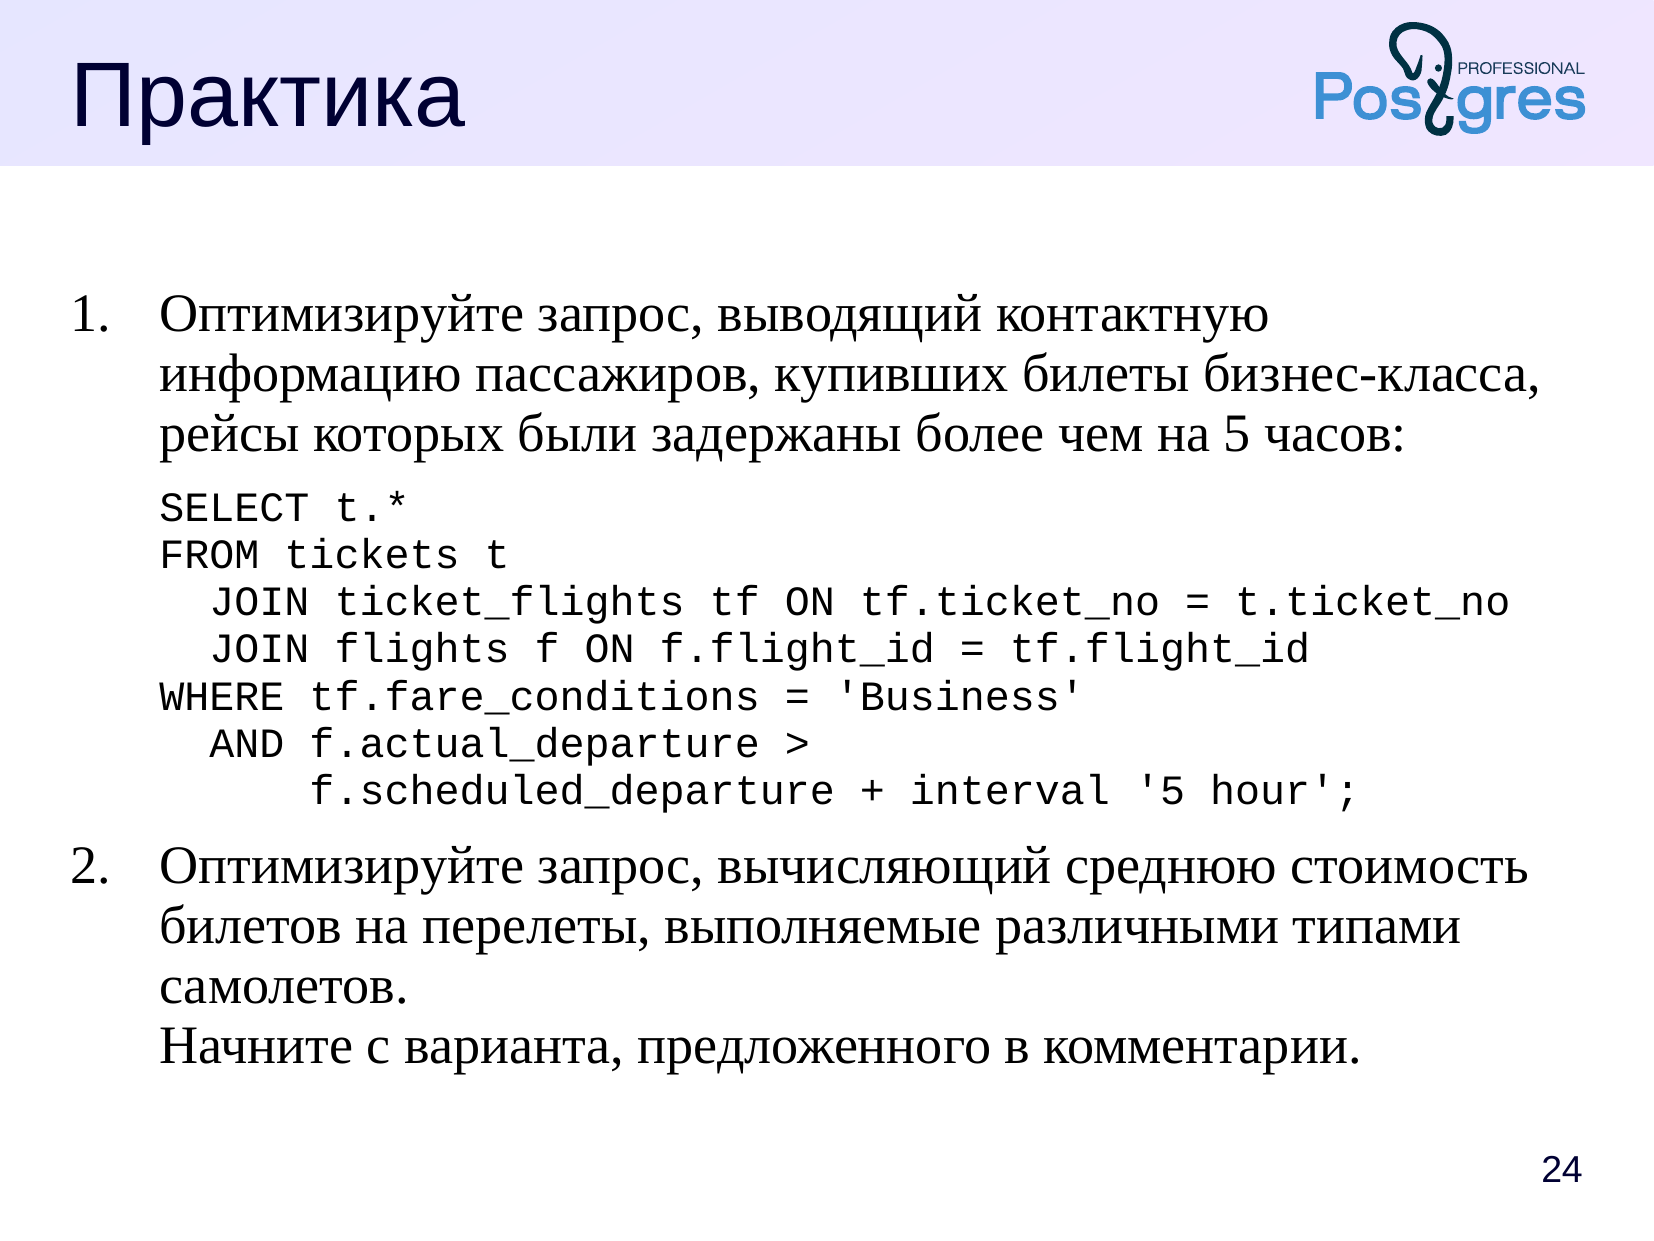

# Практика
Оптимизируйте запрос, выводящий контактную информацию пассажиров, купивших билеты бизнес-класса,
рейсы которых были задержаны более чем на 5 часов:
SELECT t.*
FROM tickets t
 JOIN ticket_flights tf ON tf.ticket_no = t.ticket_no
 JOIN flights f ON f.flight_id = tf.flight_id
WHERE tf.fare_conditions = 'Business'
 AND f.actual_departure >
 f.scheduled_departure + interval '5 hour';
Оптимизируйте запрос, вычисляющий среднюю стоимость билетов на перелеты, выполняемые различными типами самолетов.
Начните с варианта, предложенного в комментарии.